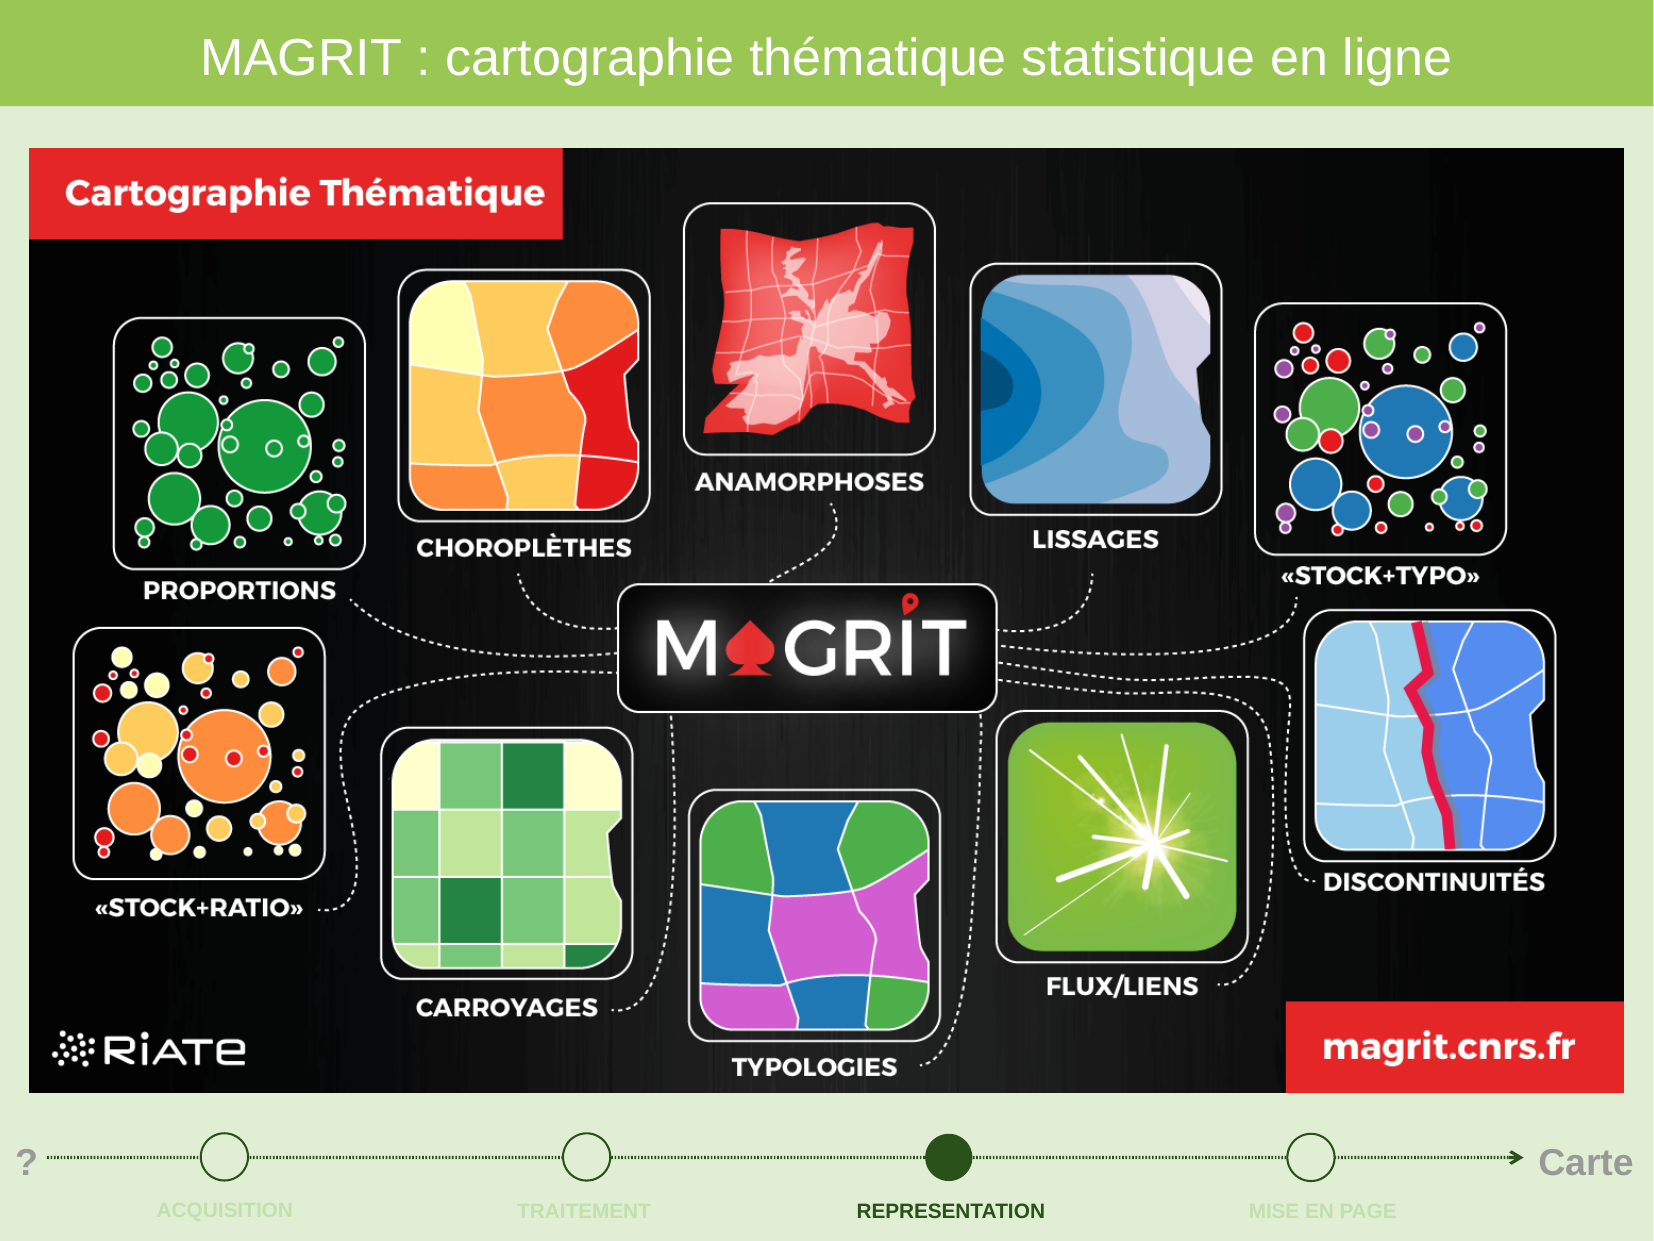

# MAGRIT : cartographie thématique statistique en ligne
?
Carte
ACQUISITION
TRAITEMENT
REPRESENTATION
MISE EN PAGE